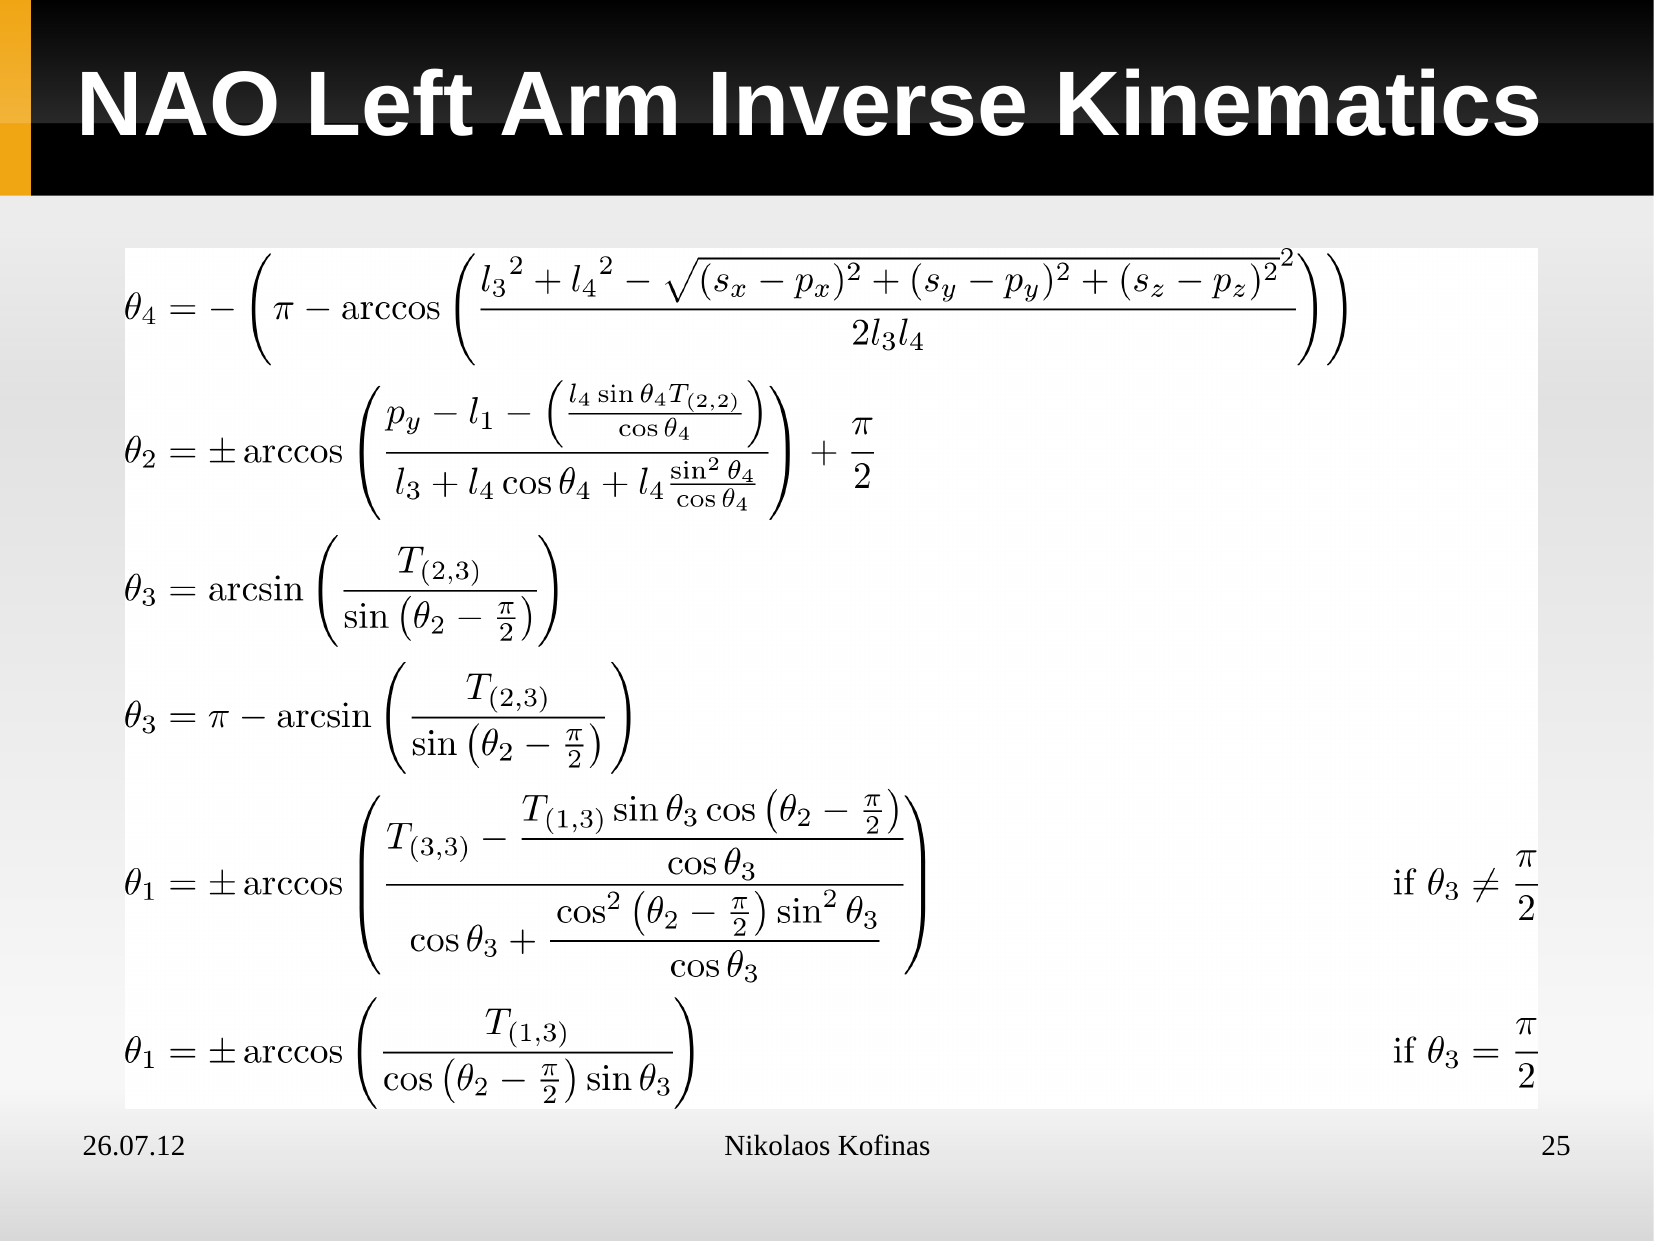

# NAO Left Arm Inverse Kinematics
26.07.12
Νικόλαος Κοφινάς
25